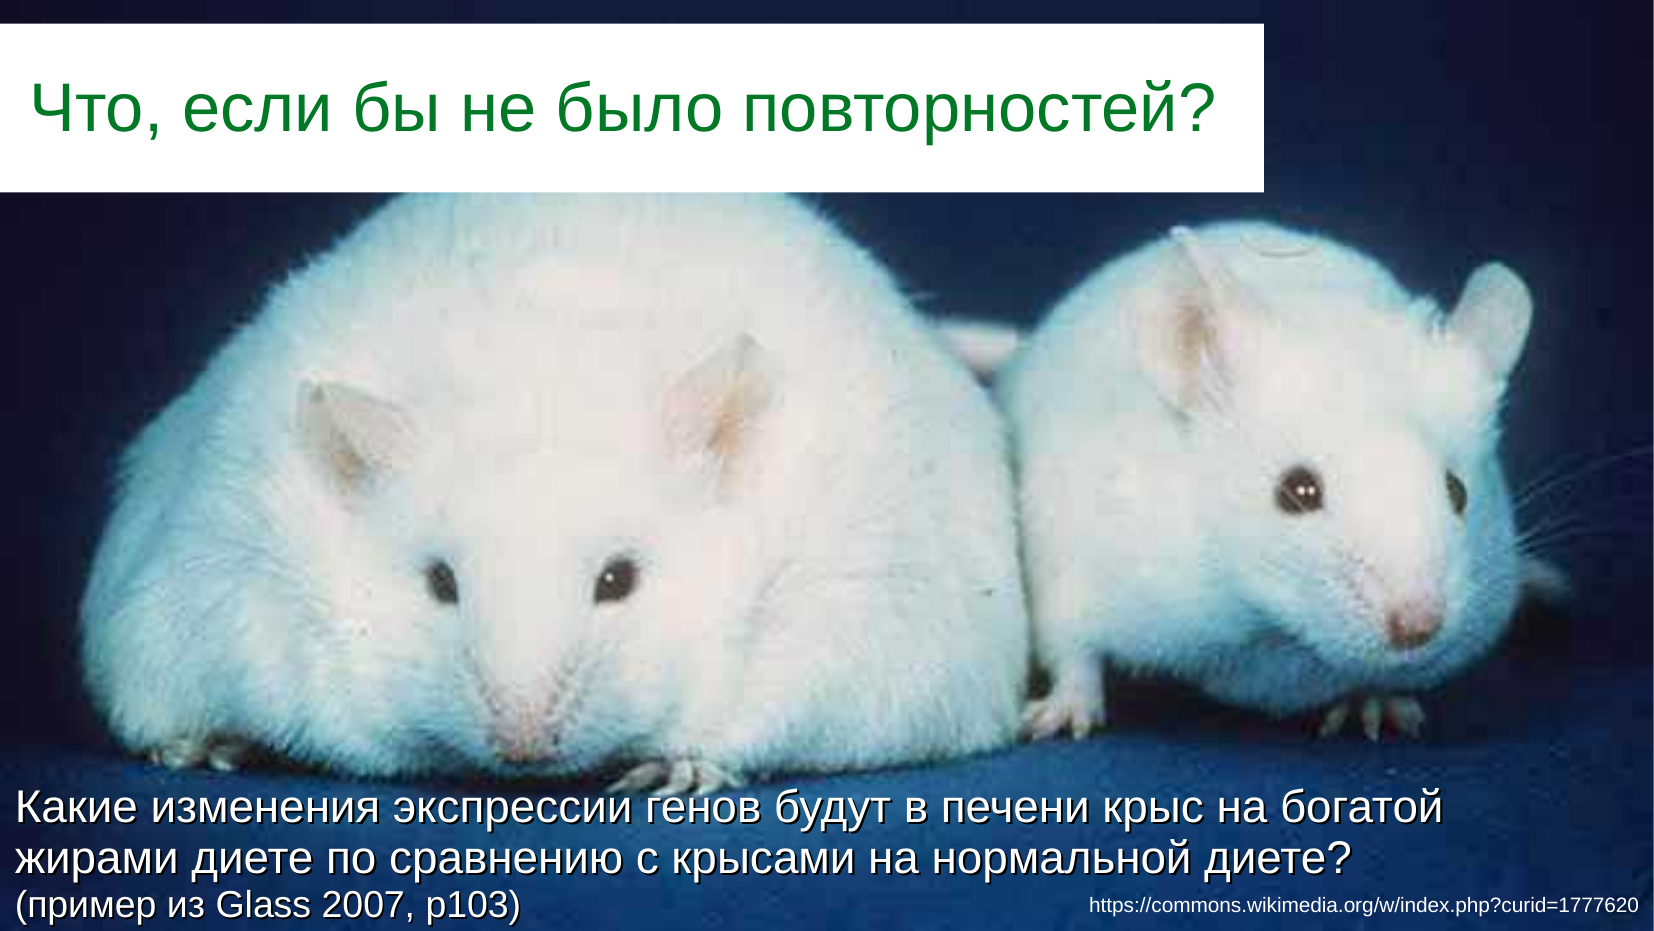

# Что, если бы не было повторностей?
Какие изменения экспрессии генов будут в печени крыс на богатой жирами диете по сравнению с крысами на нормальной диете? (пример из Glass 2007, p103)
https://commons.wikimedia.org/w/index.php?curid=1777620